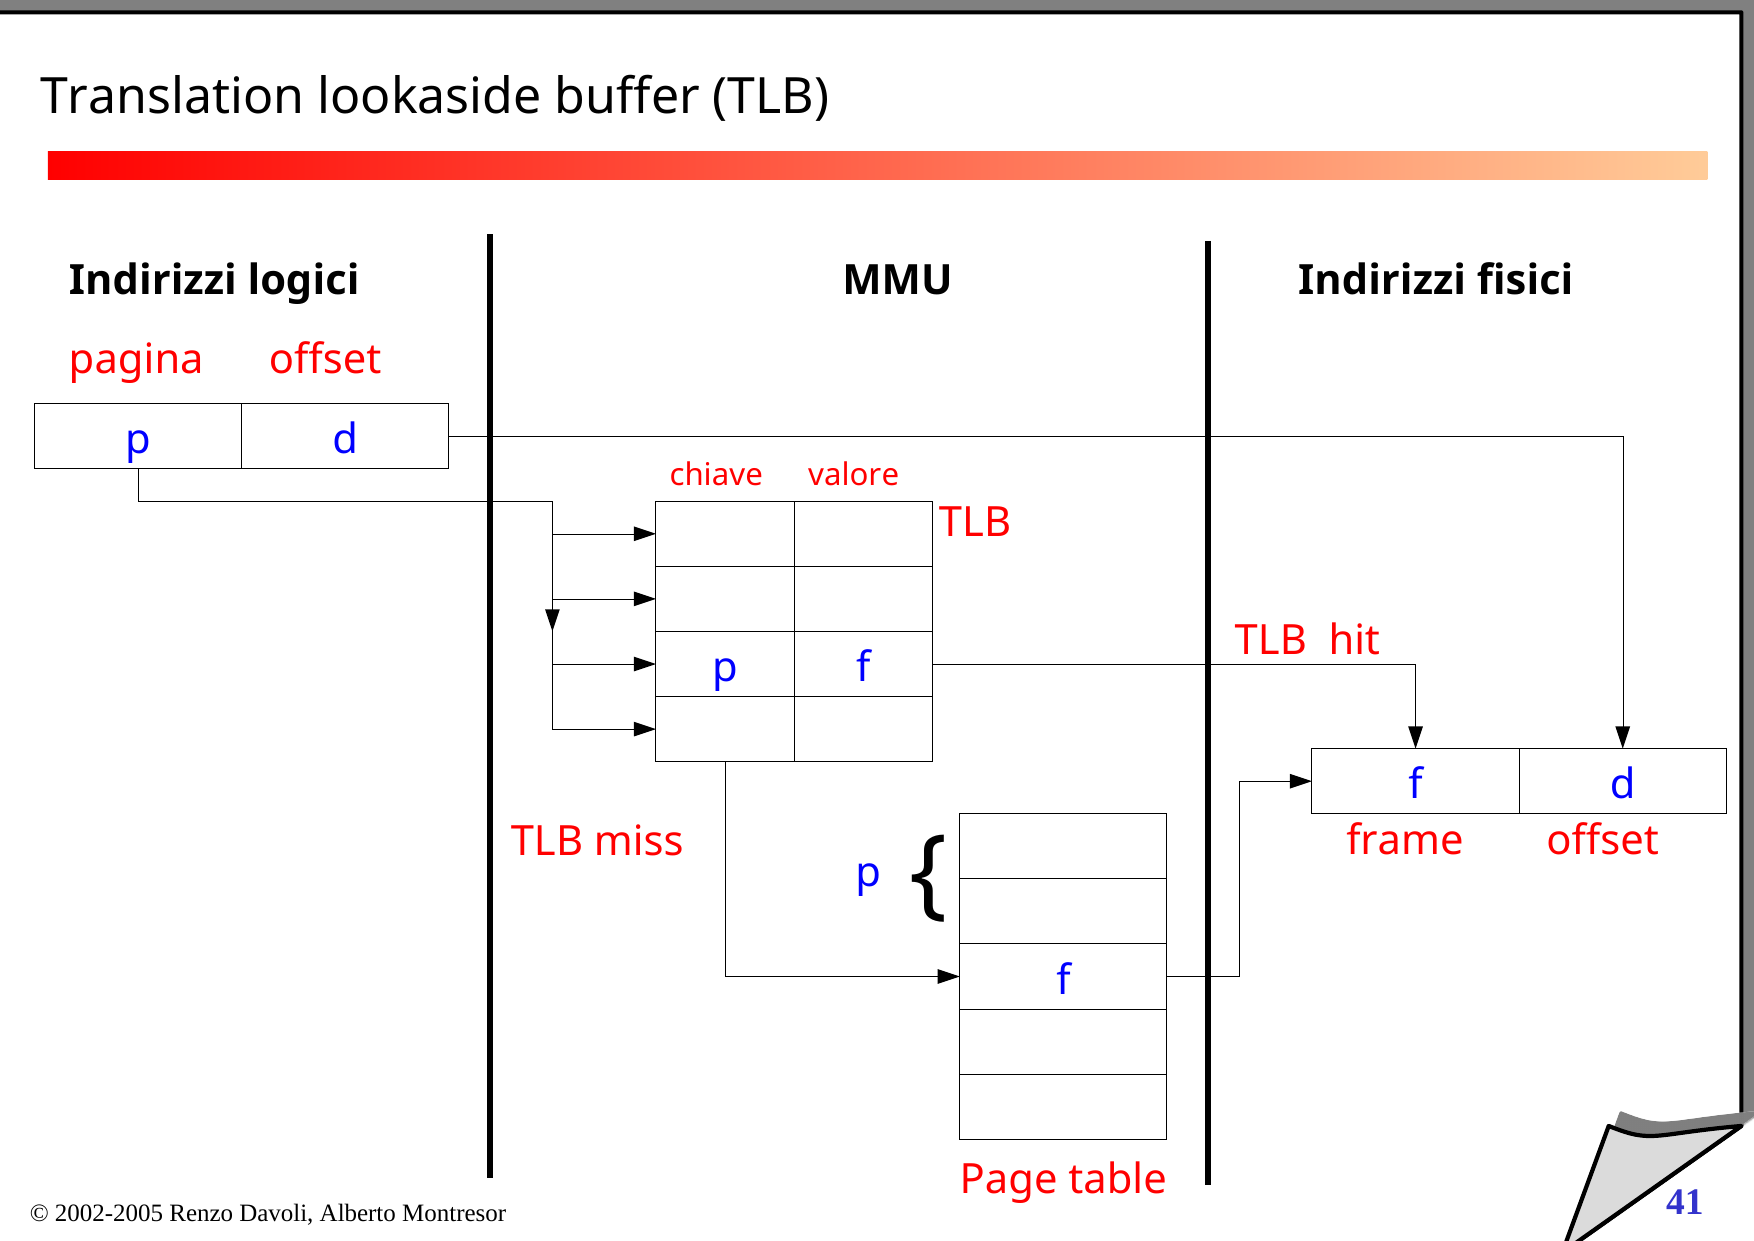

# Translation lookaside buffer (TLB)
Indirizzi logici
Indirizzi fisici
MMU
pagina
offset
p
d
chiave
valore
TLB
TLB hit
p
f
f
d
{
frame
offset
TLB miss
p
f
Page table